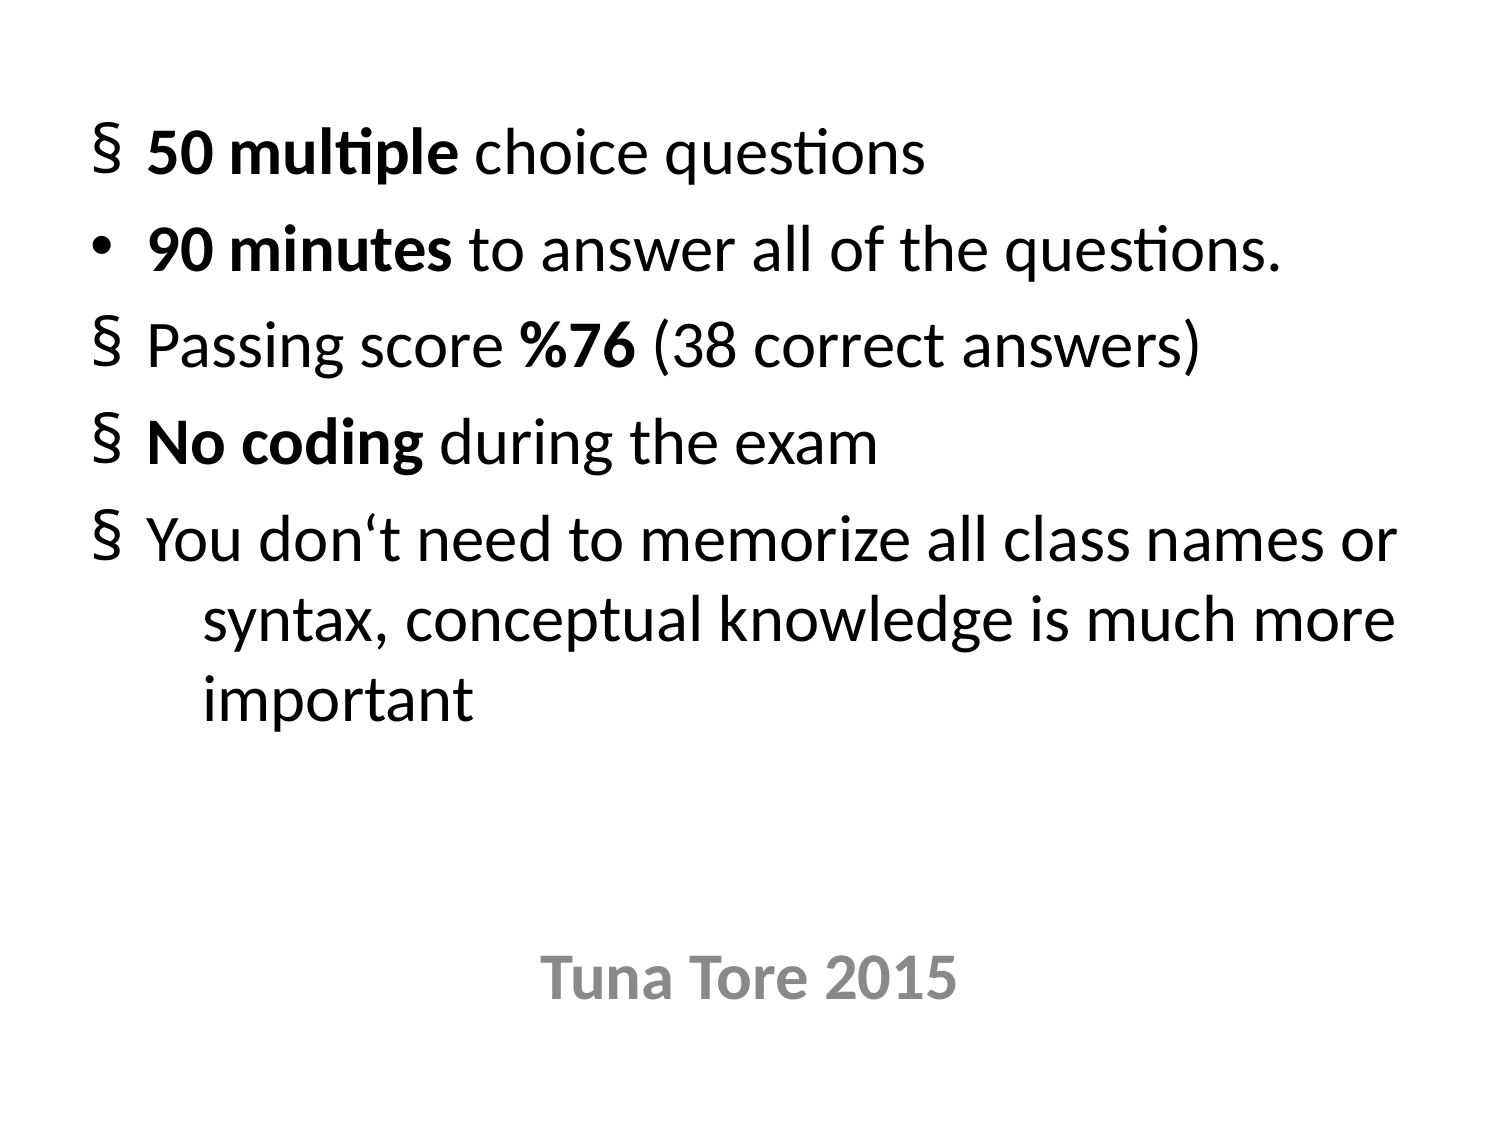

# 50 multiple choice questions
90 minutes to answer all of the questions.
Passing score %76 (38 correct answers)
No coding during the exam
You don‘t need to memorize all class names or syntax, conceptual knowledge is much more important
Tuna Tore 2015